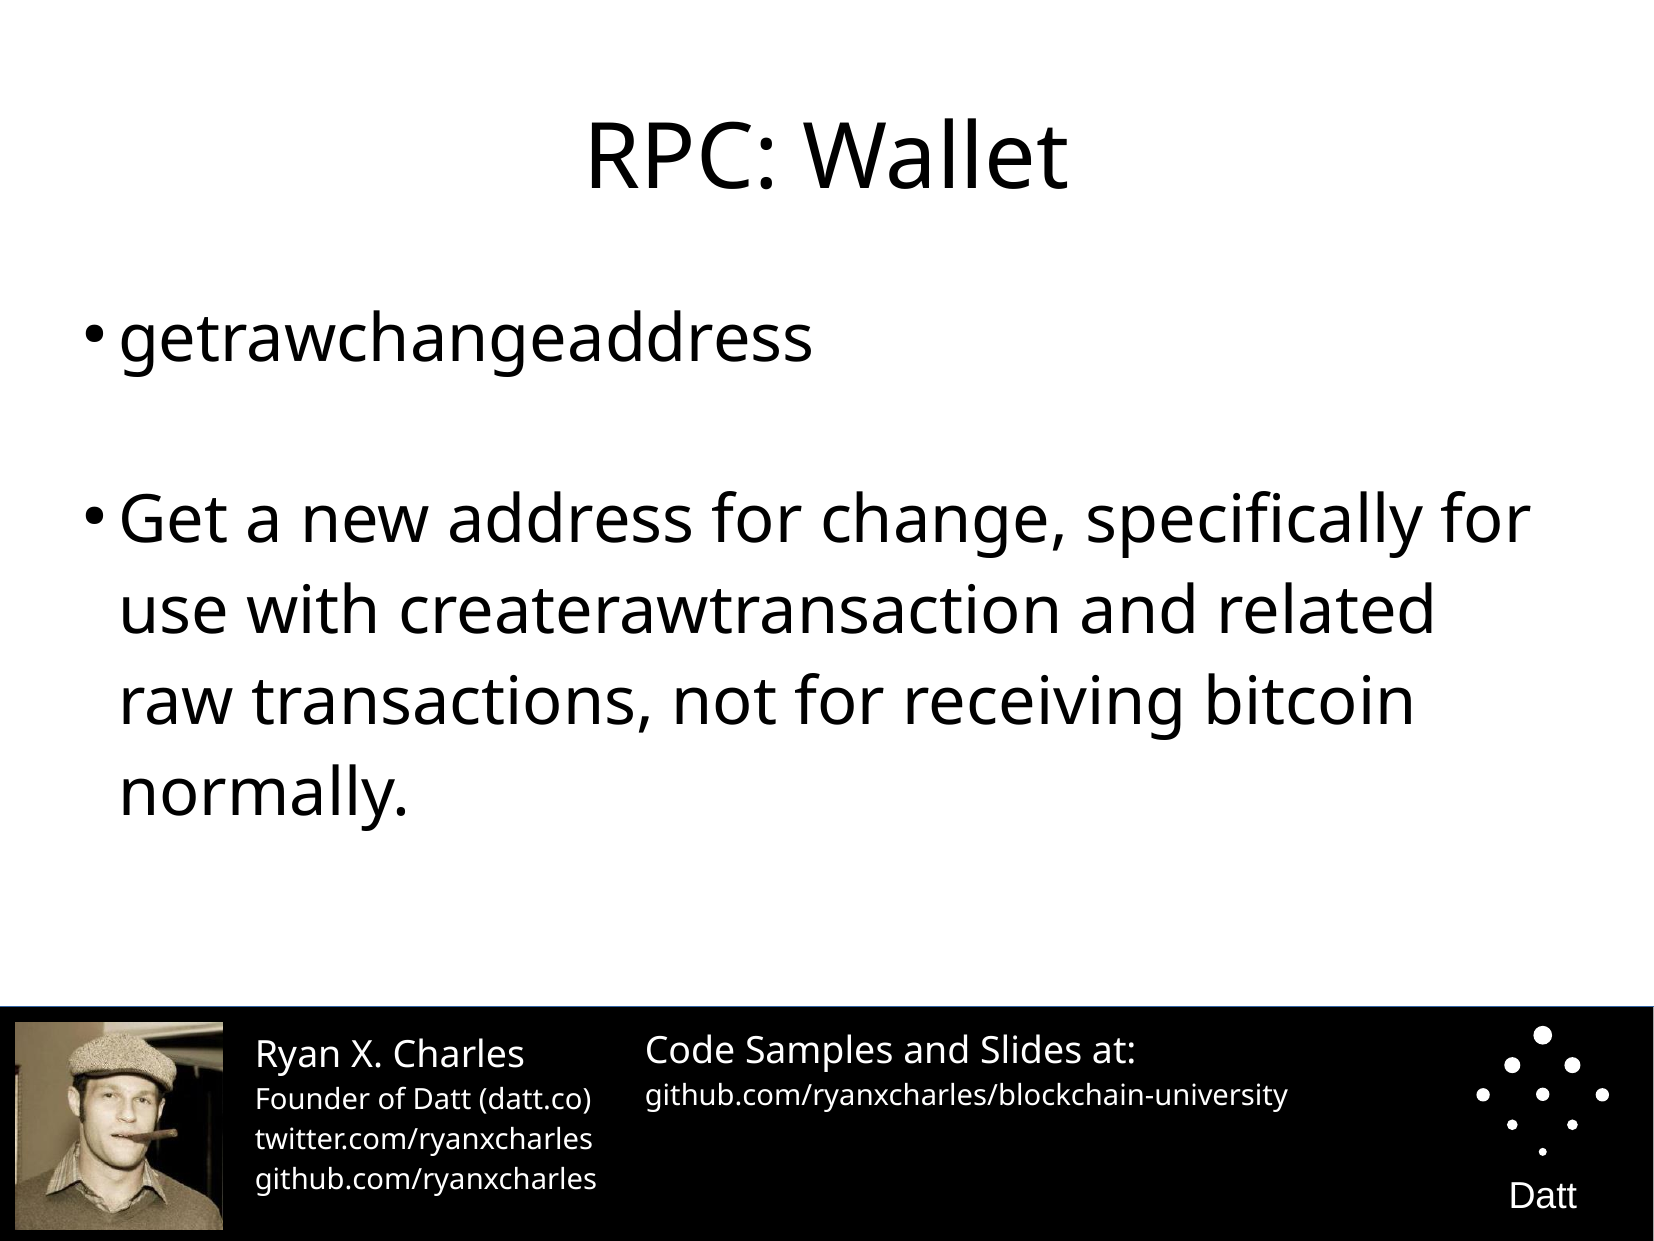

# RPC: Wallet
getrawchangeaddress
Get a new address for change, specifically for use with createrawtransaction and related raw transactions, not for receiving bitcoin normally.
Code Samples and Slides at:
github.com/ryanxcharles/blockchain-university
Ryan X. Charles
Founder of Datt (datt.co)
twitter.com/ryanxcharles
github.com/ryanxcharles
Datt